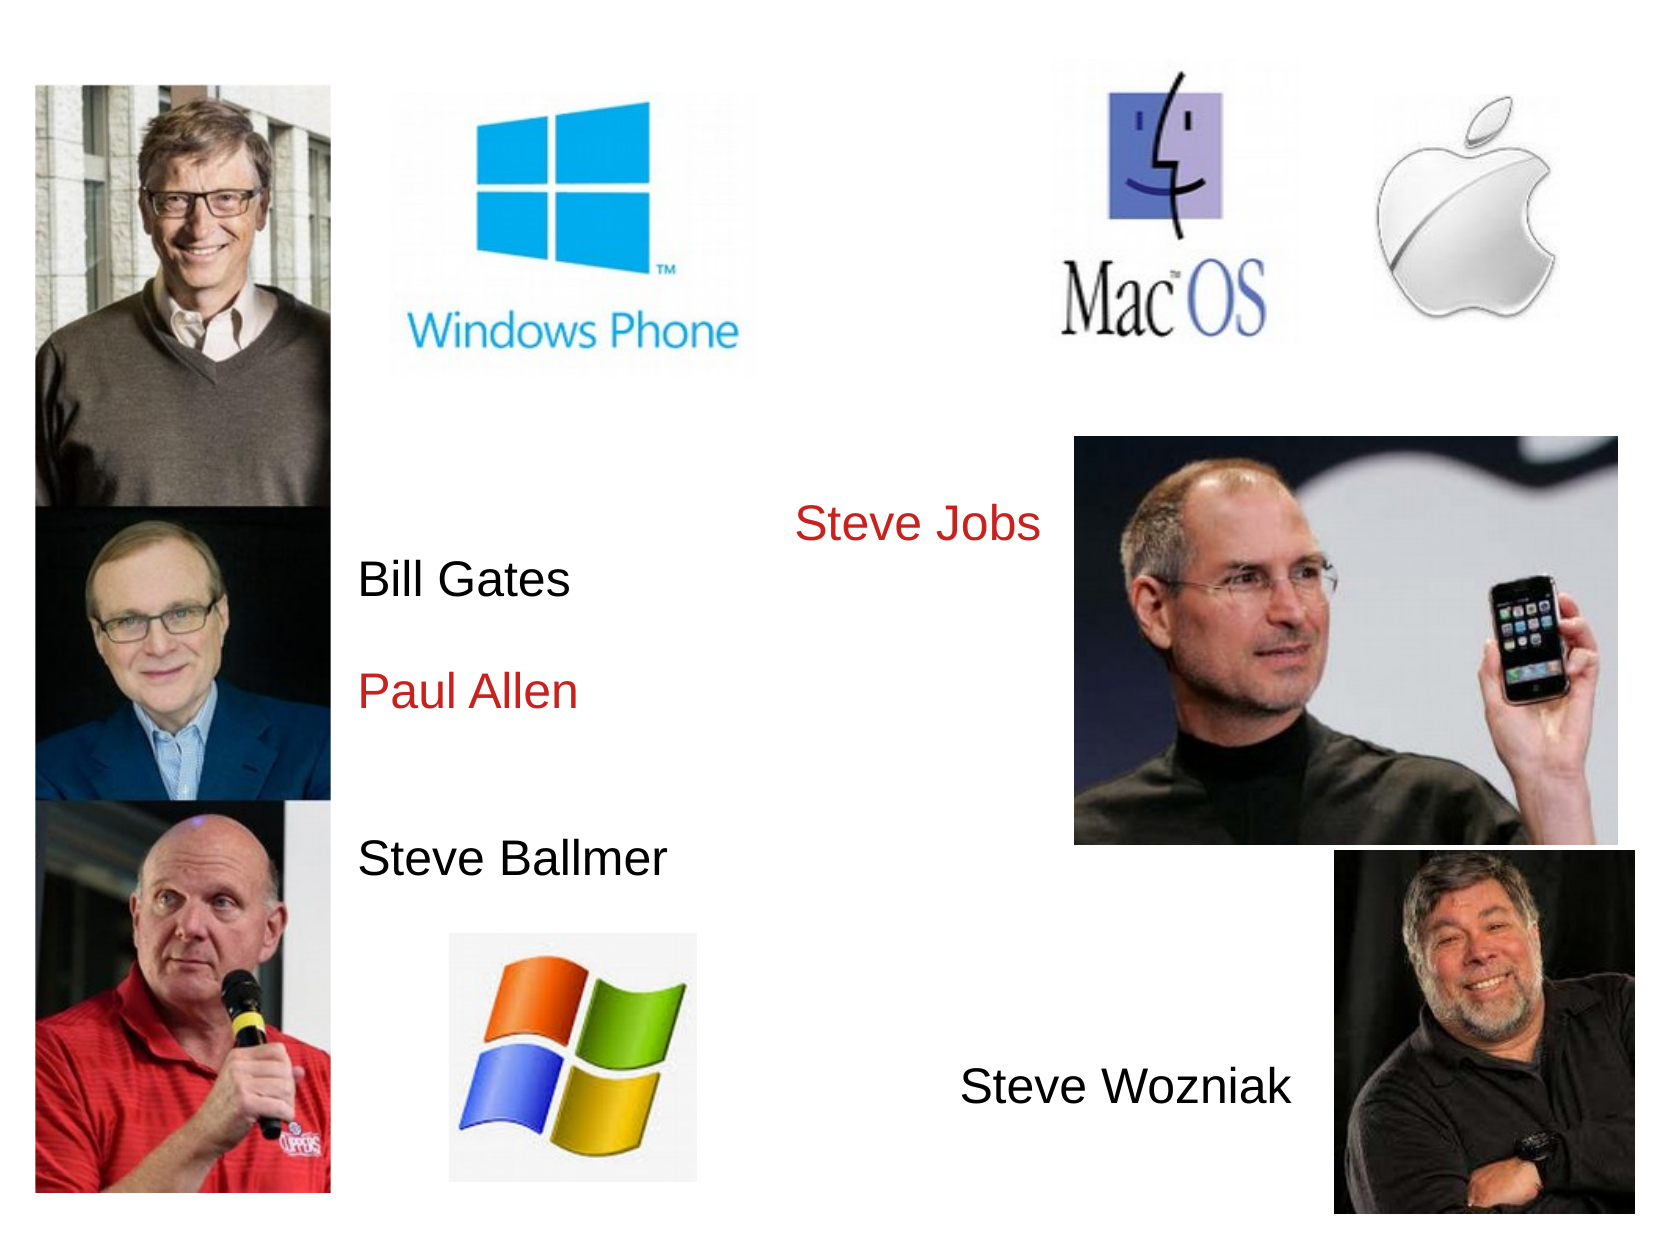

Steve Jobs
Bill Gates
Paul Allen
Steve Ballmer
Steve Wozniak